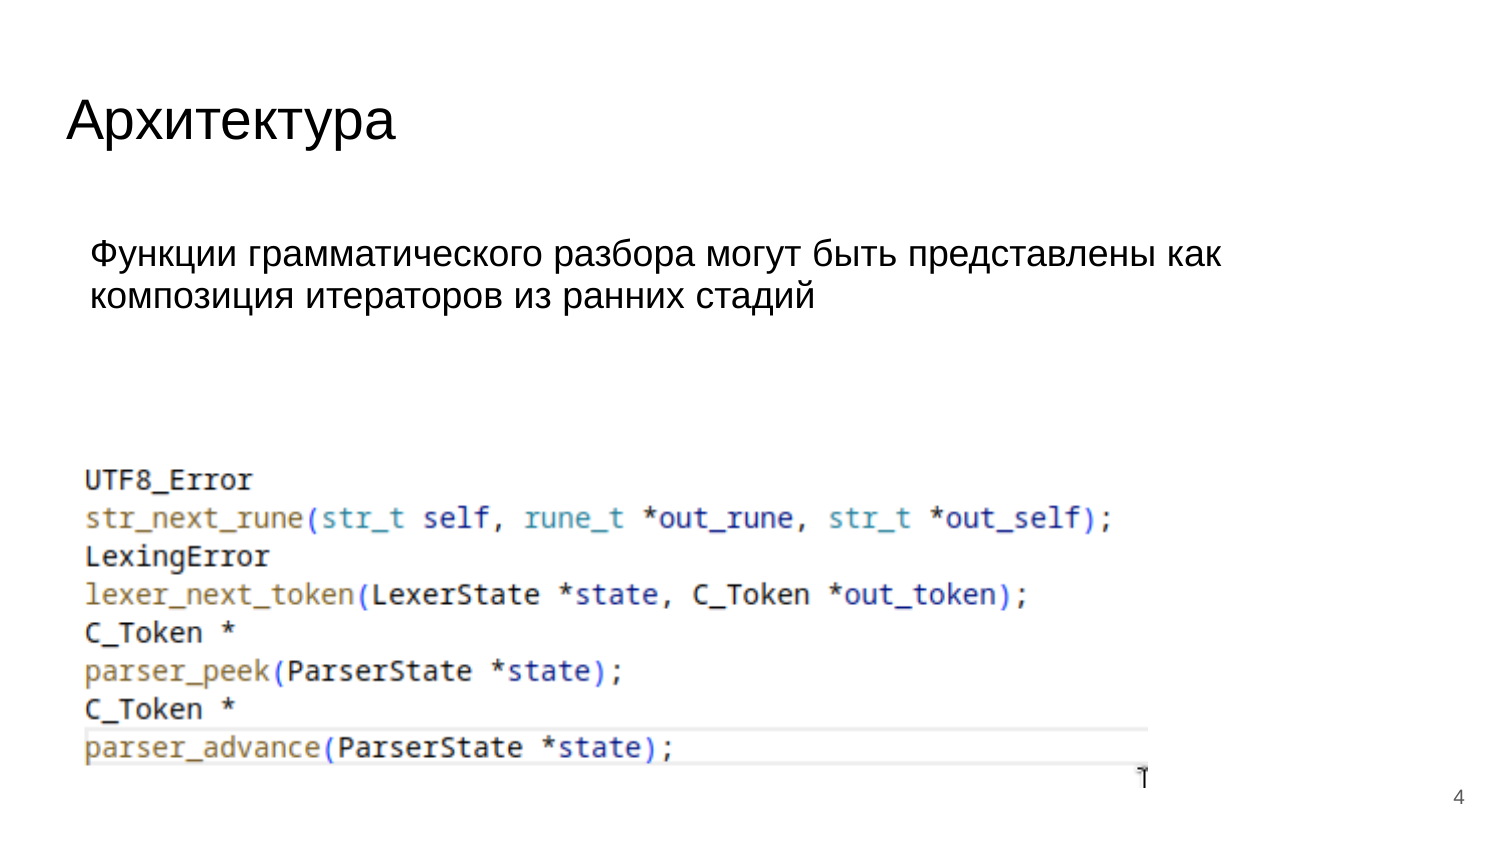

# Архитектура
Функции грамматического разбора могут быть представлены как композиция итераторов из ранних стадий
4